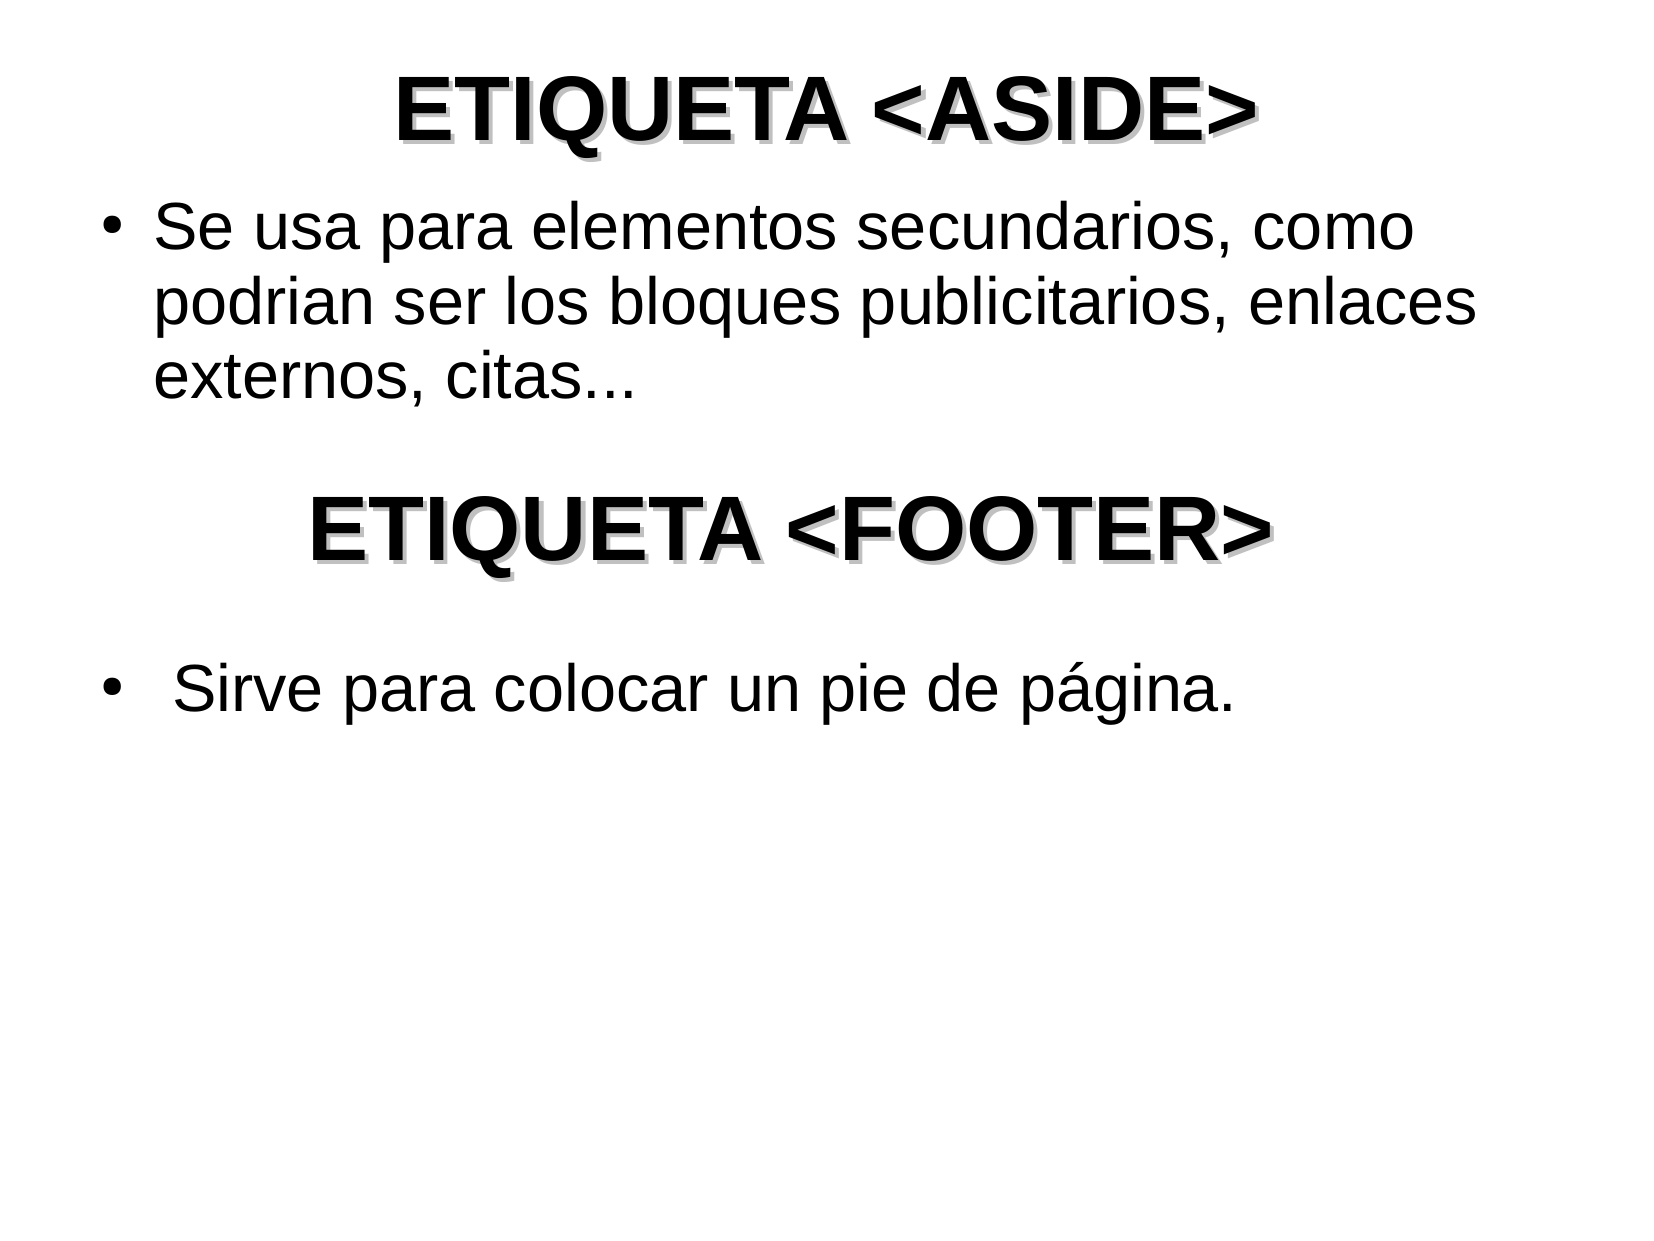

# ETIQUETA <ASIDE>
Se usa para elementos secundarios, como podrian ser los bloques publicitarios, enlaces externos, citas...
 Sirve para colocar un pie de página.
ETIQUETA <FOOTER>